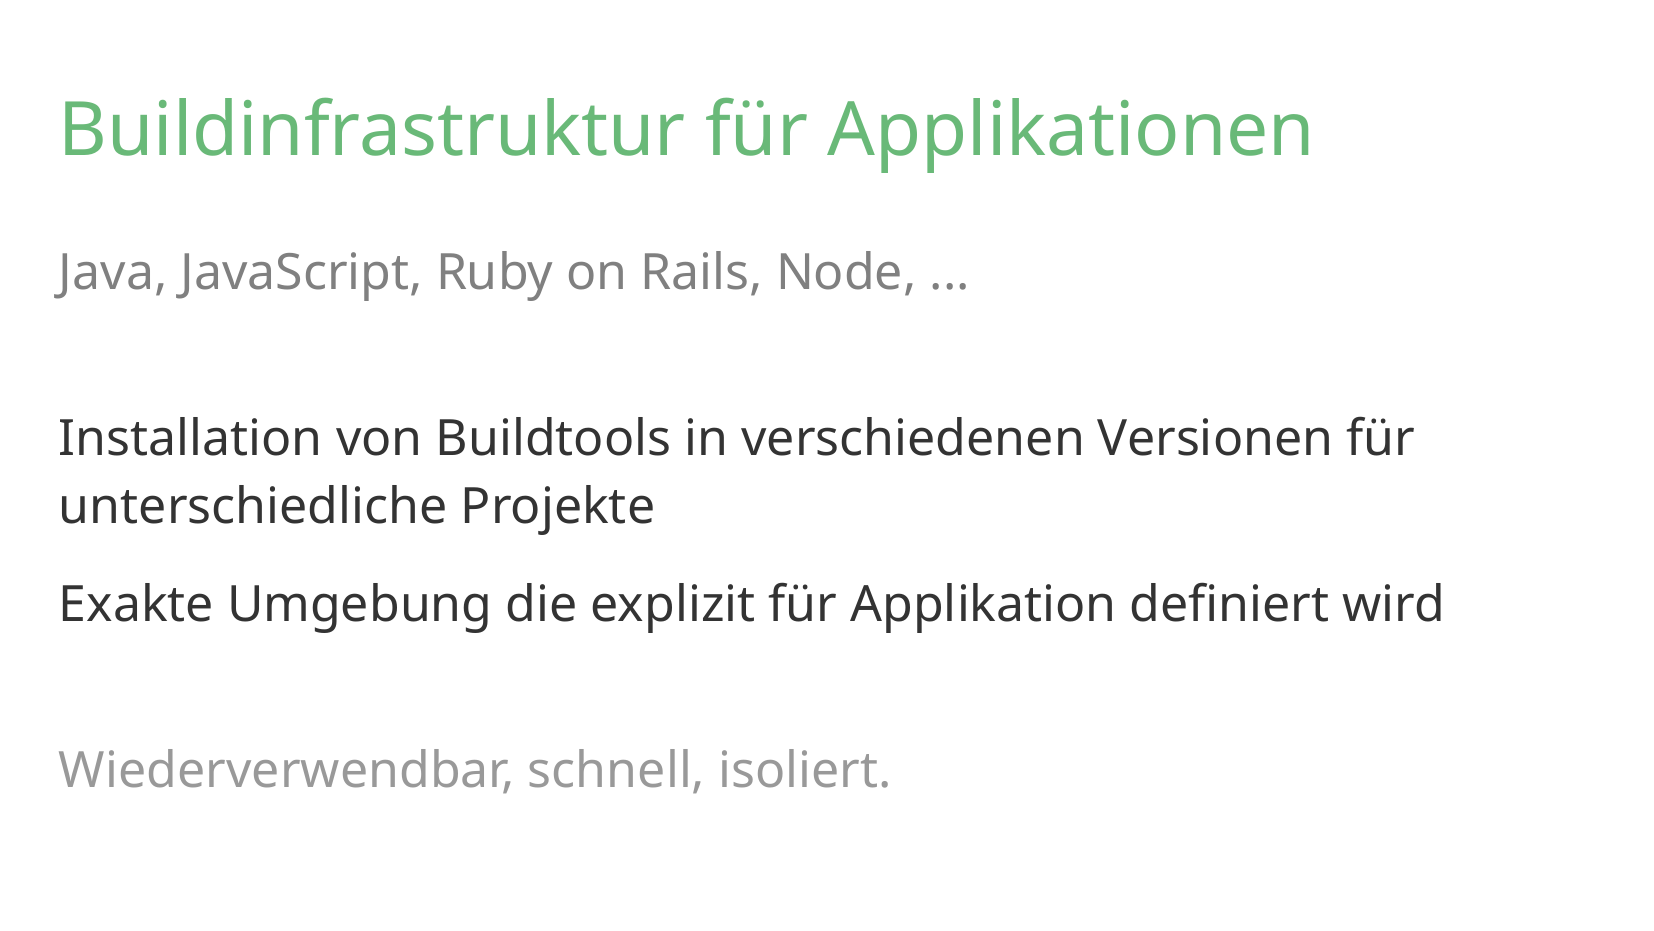

# Buildinfrastruktur für Applikationen
Java, JavaScript, Ruby on Rails, Node, ...
Installation von Buildtools in verschiedenen Versionen für unterschiedliche Projekte
Exakte Umgebung die explizit für Applikation definiert wird
Wiederverwendbar, schnell, isoliert.